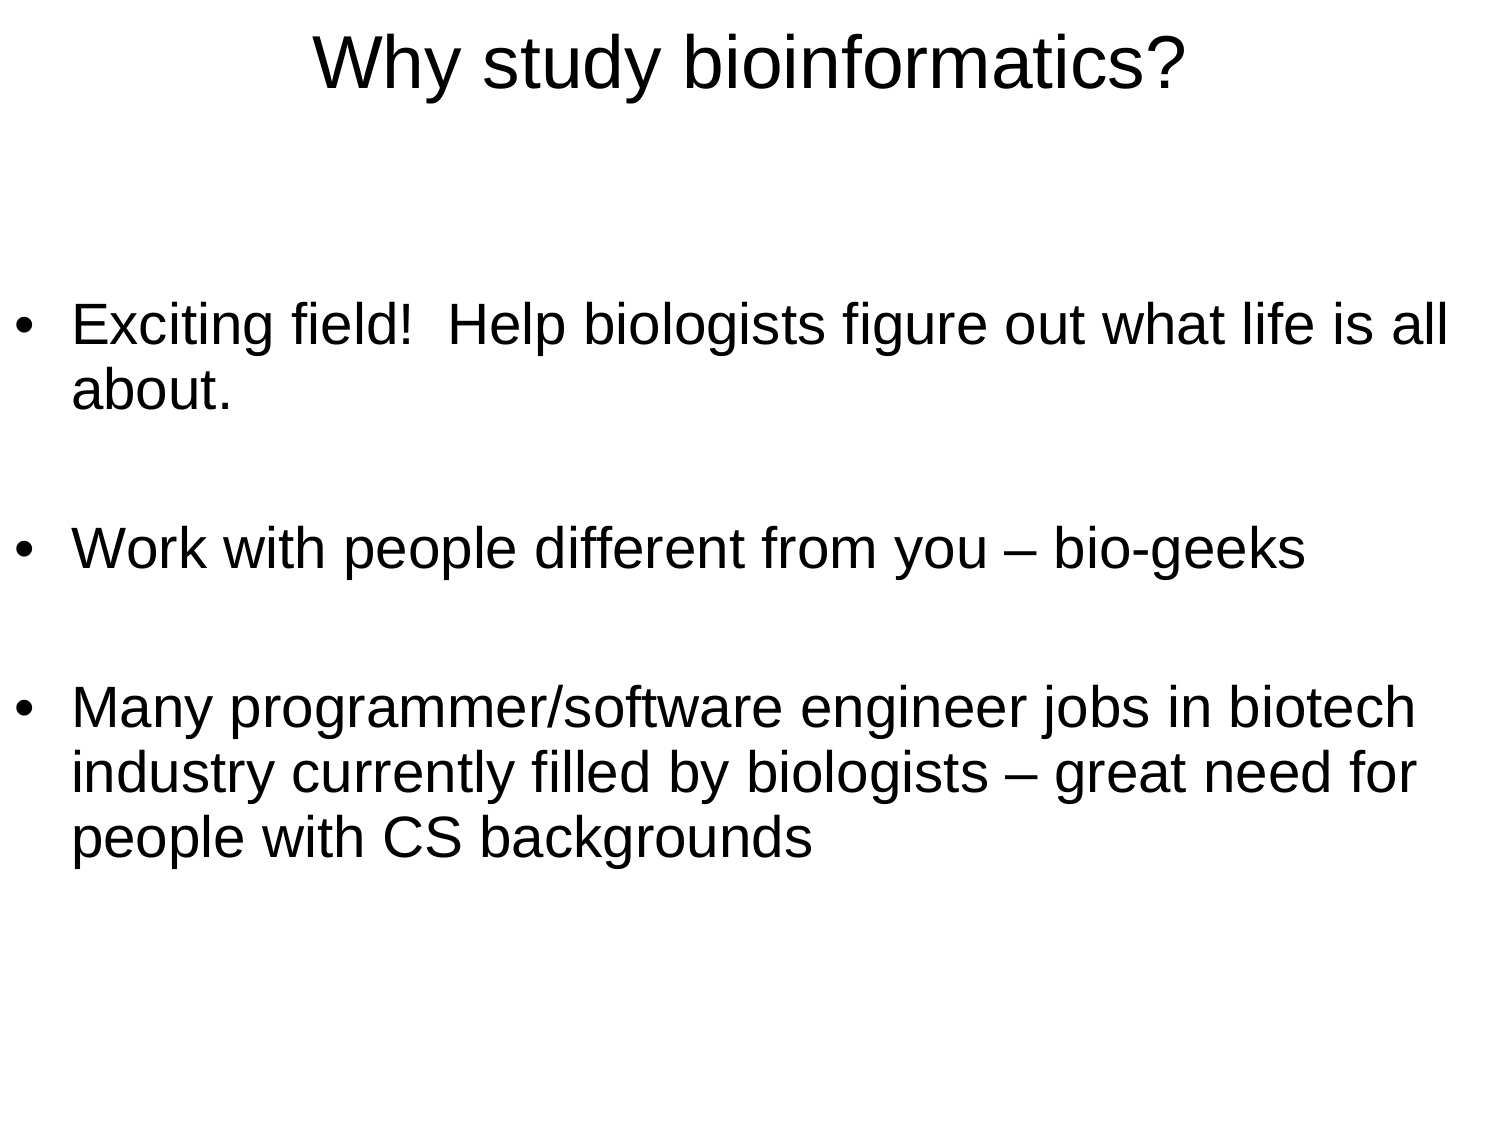

# Why study bioinformatics?
Exciting field! Help biologists figure out what life is all about.
Work with people different from you – bio-geeks
Many programmer/software engineer jobs in biotech industry currently filled by biologists – great need for people with CS backgrounds